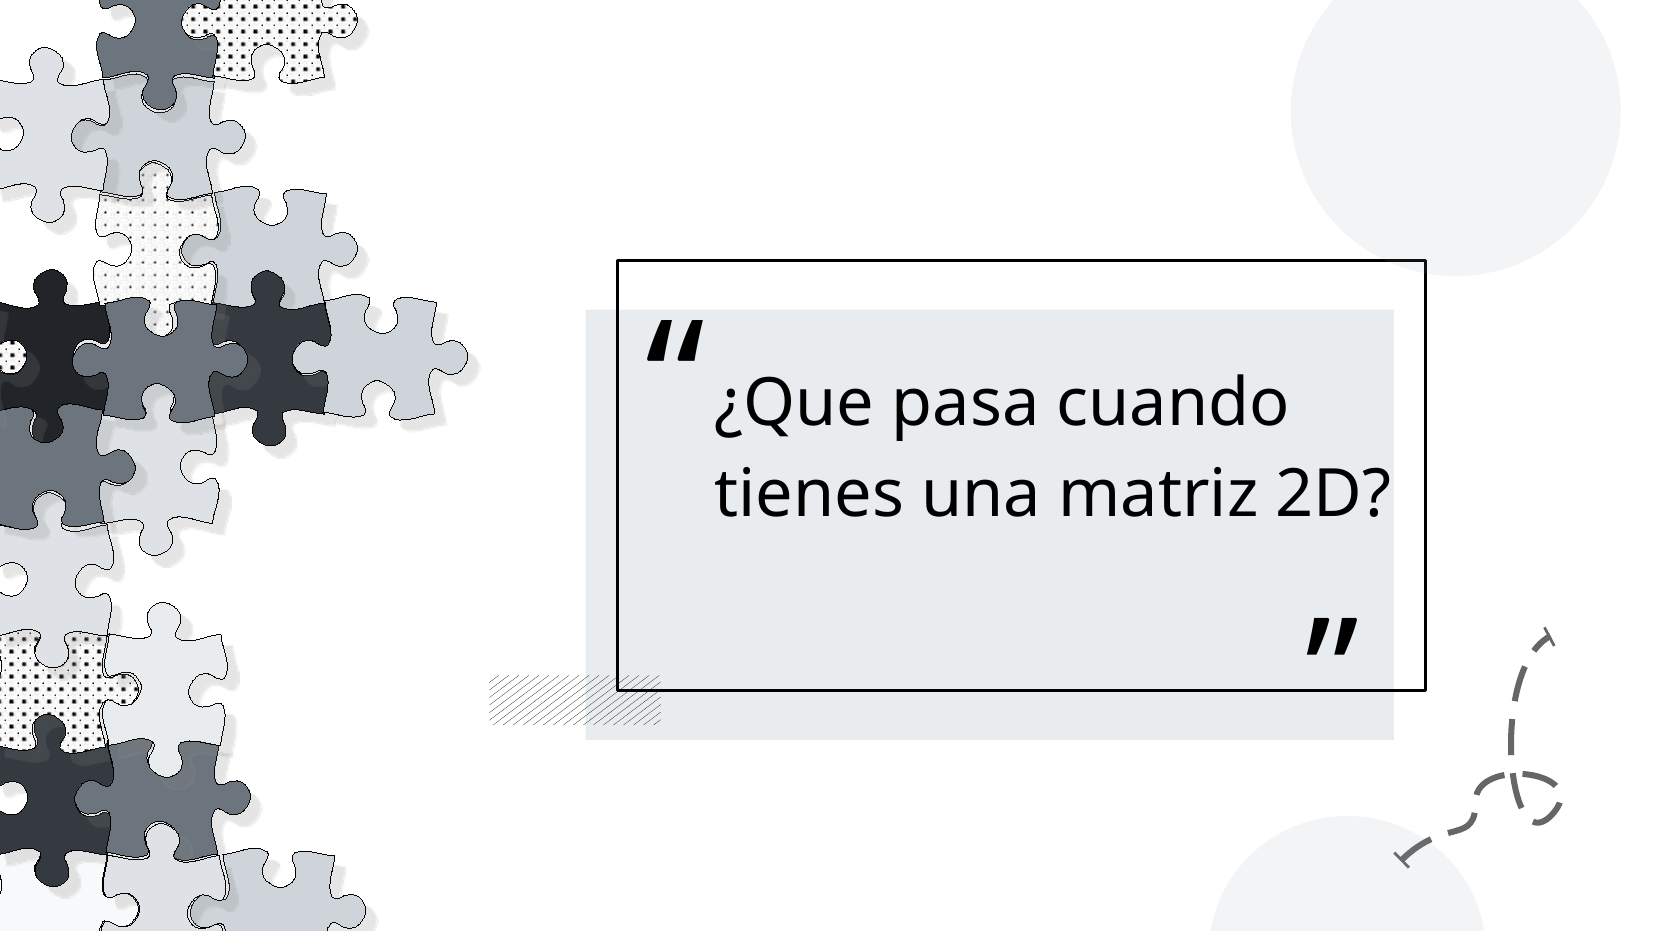

# ¿Que pasa cuando tienes una matriz 2D?